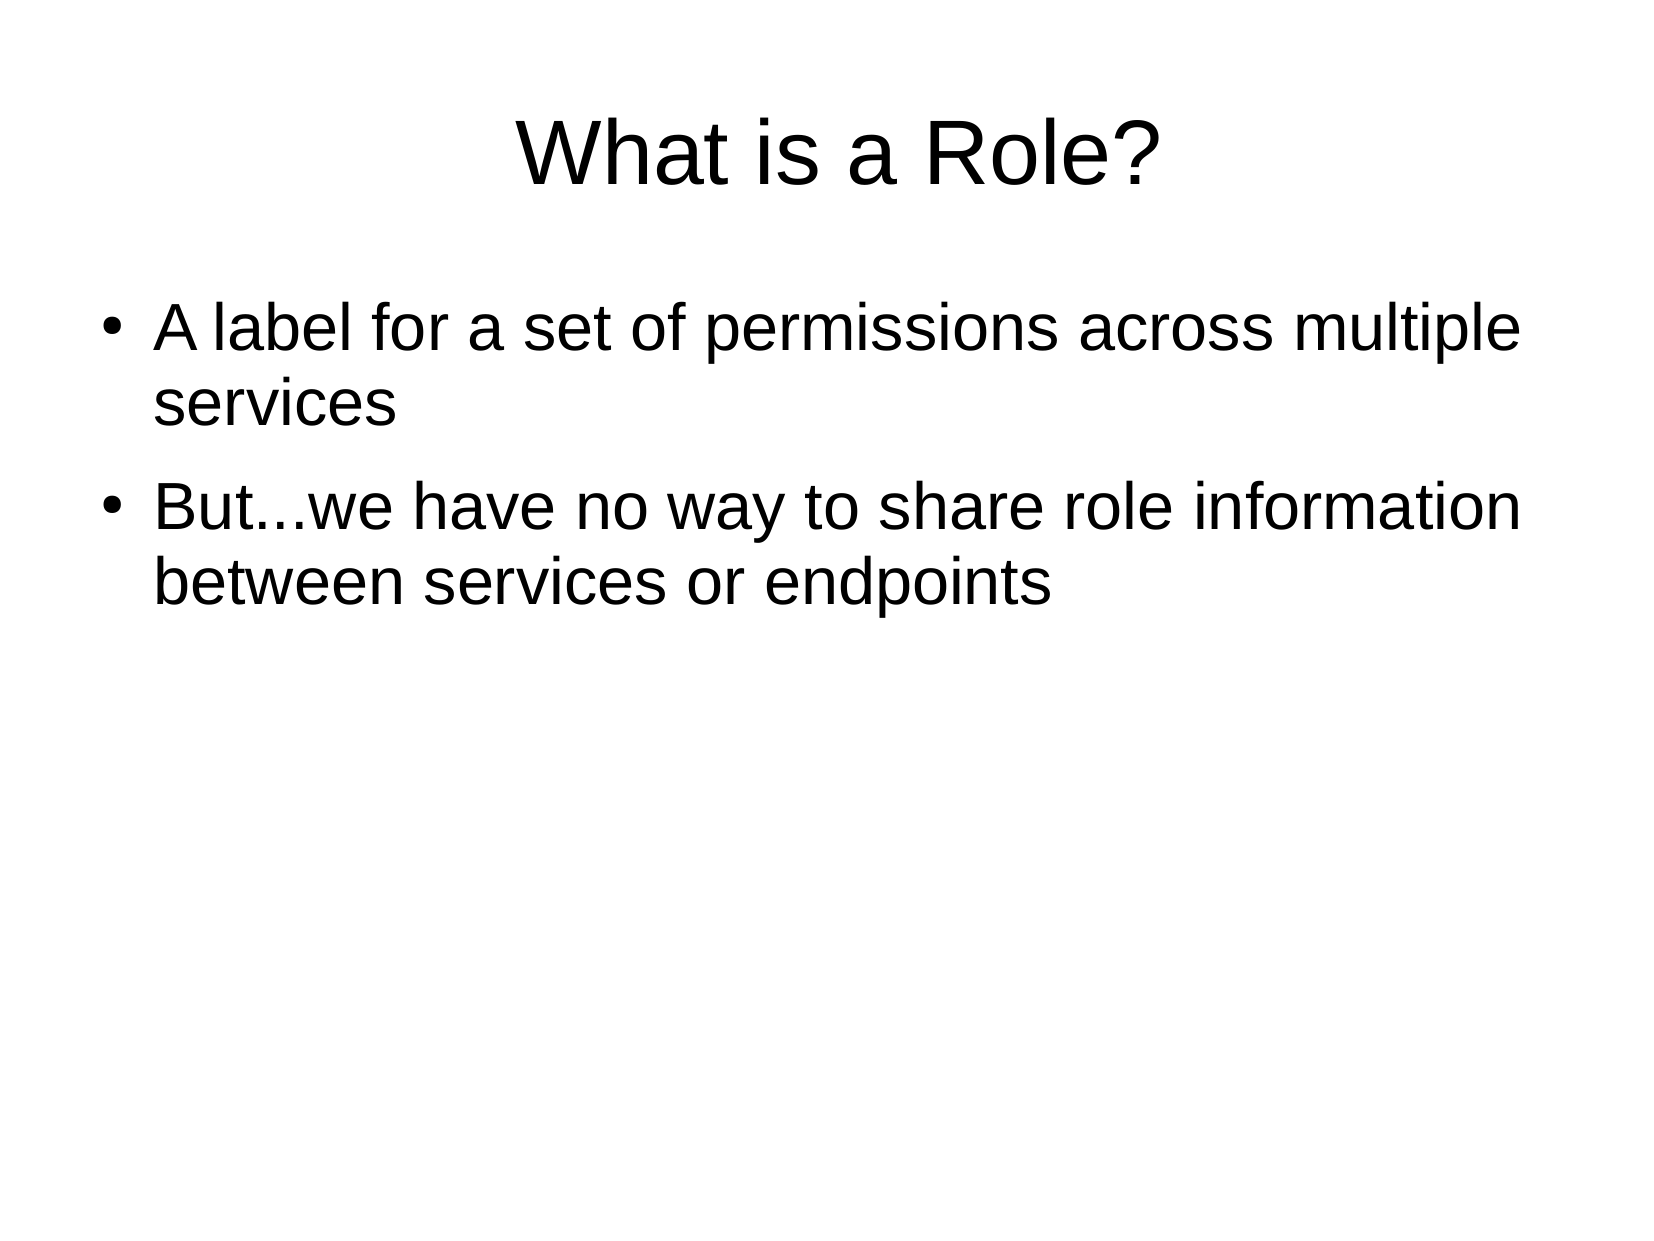

# What is a Role?
A label for a set of permissions across multiple services
But...we have no way to share role information between services or endpoints